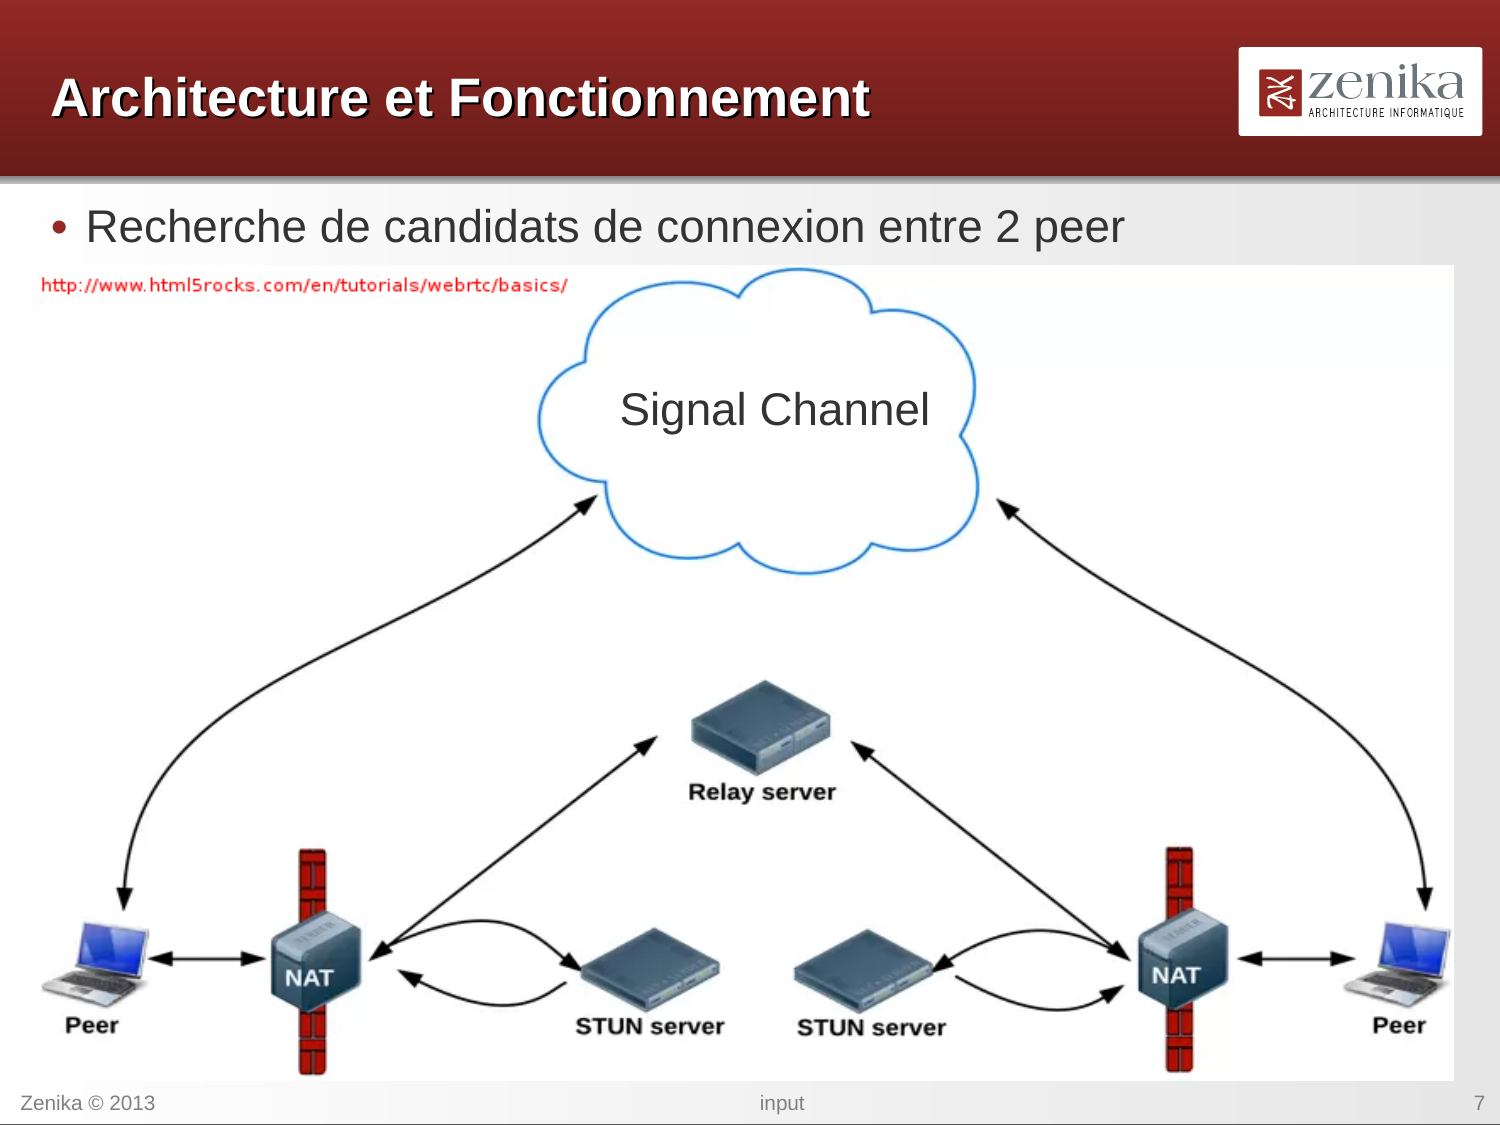

# Architecture et Fonctionnement
Recherche de candidats de connexion entre 2 peer
Signal Channel